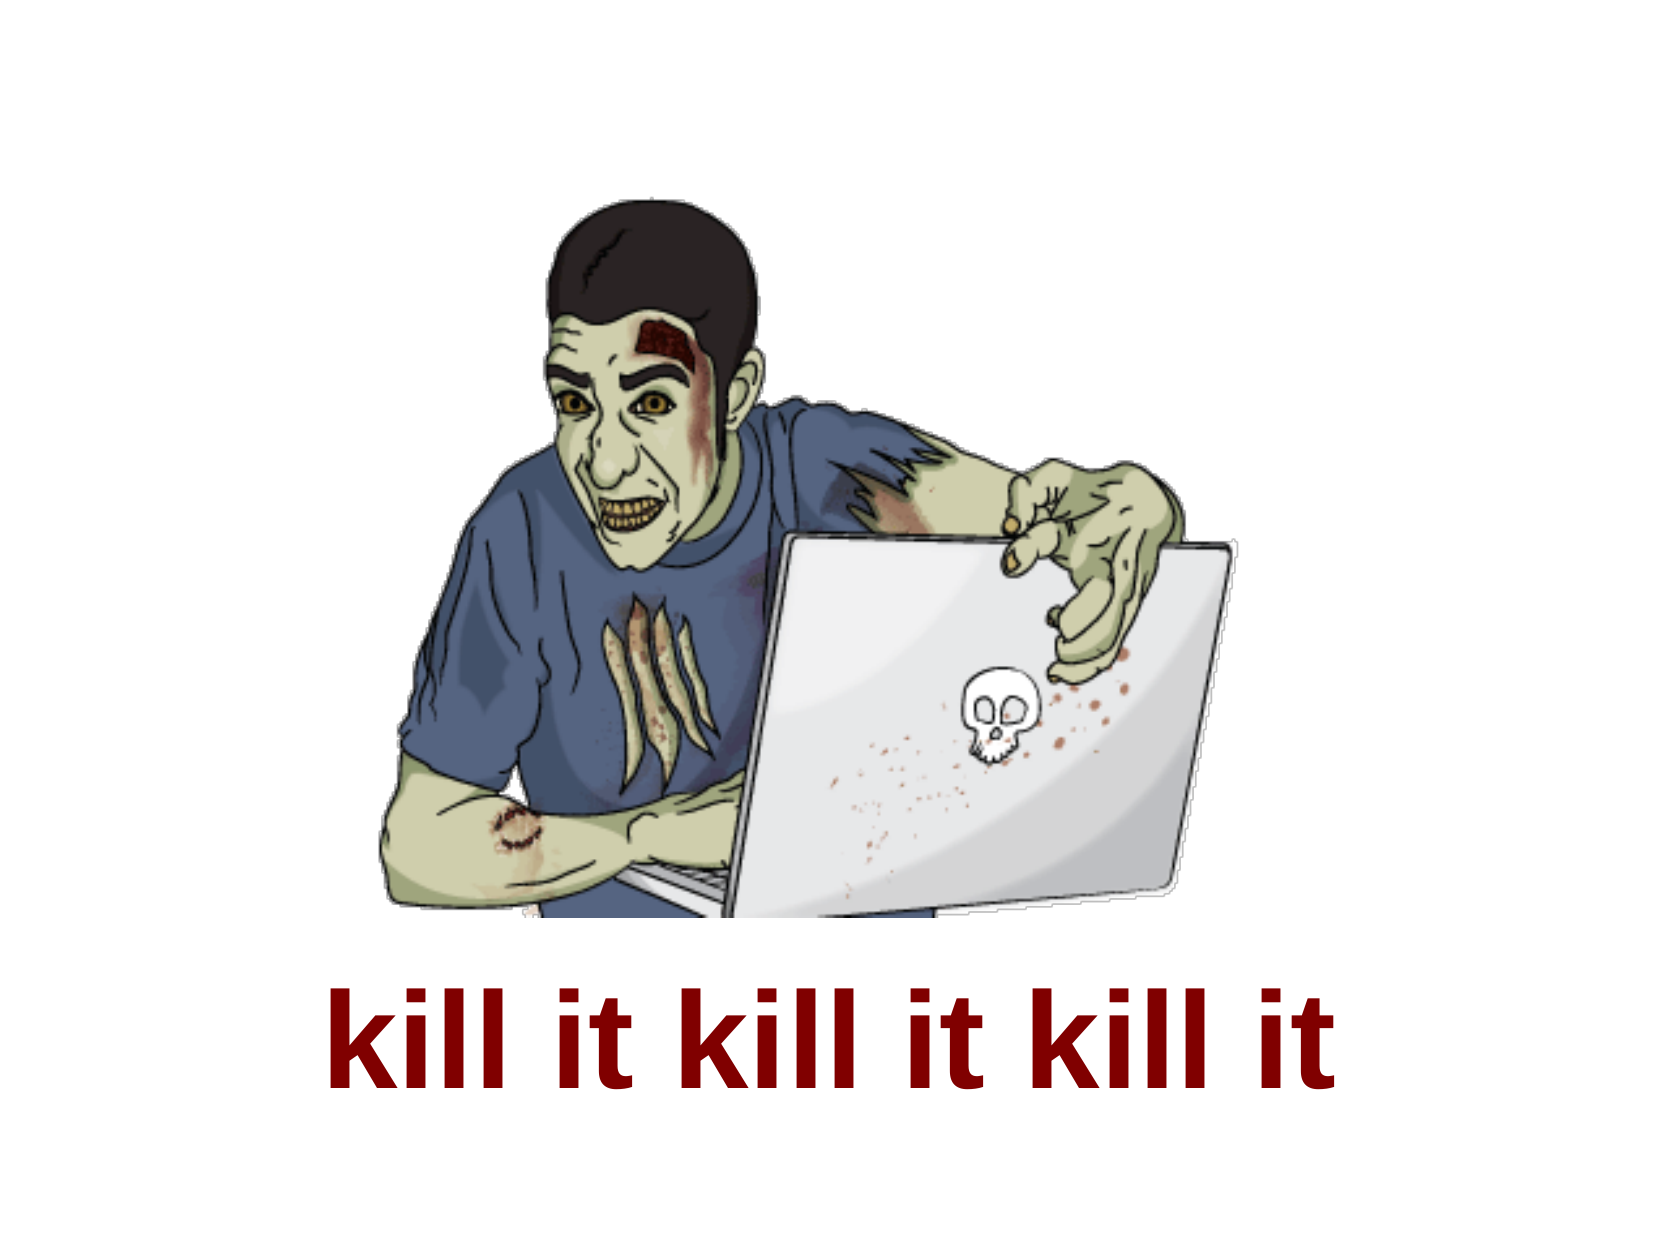

# kill it kill it kill it